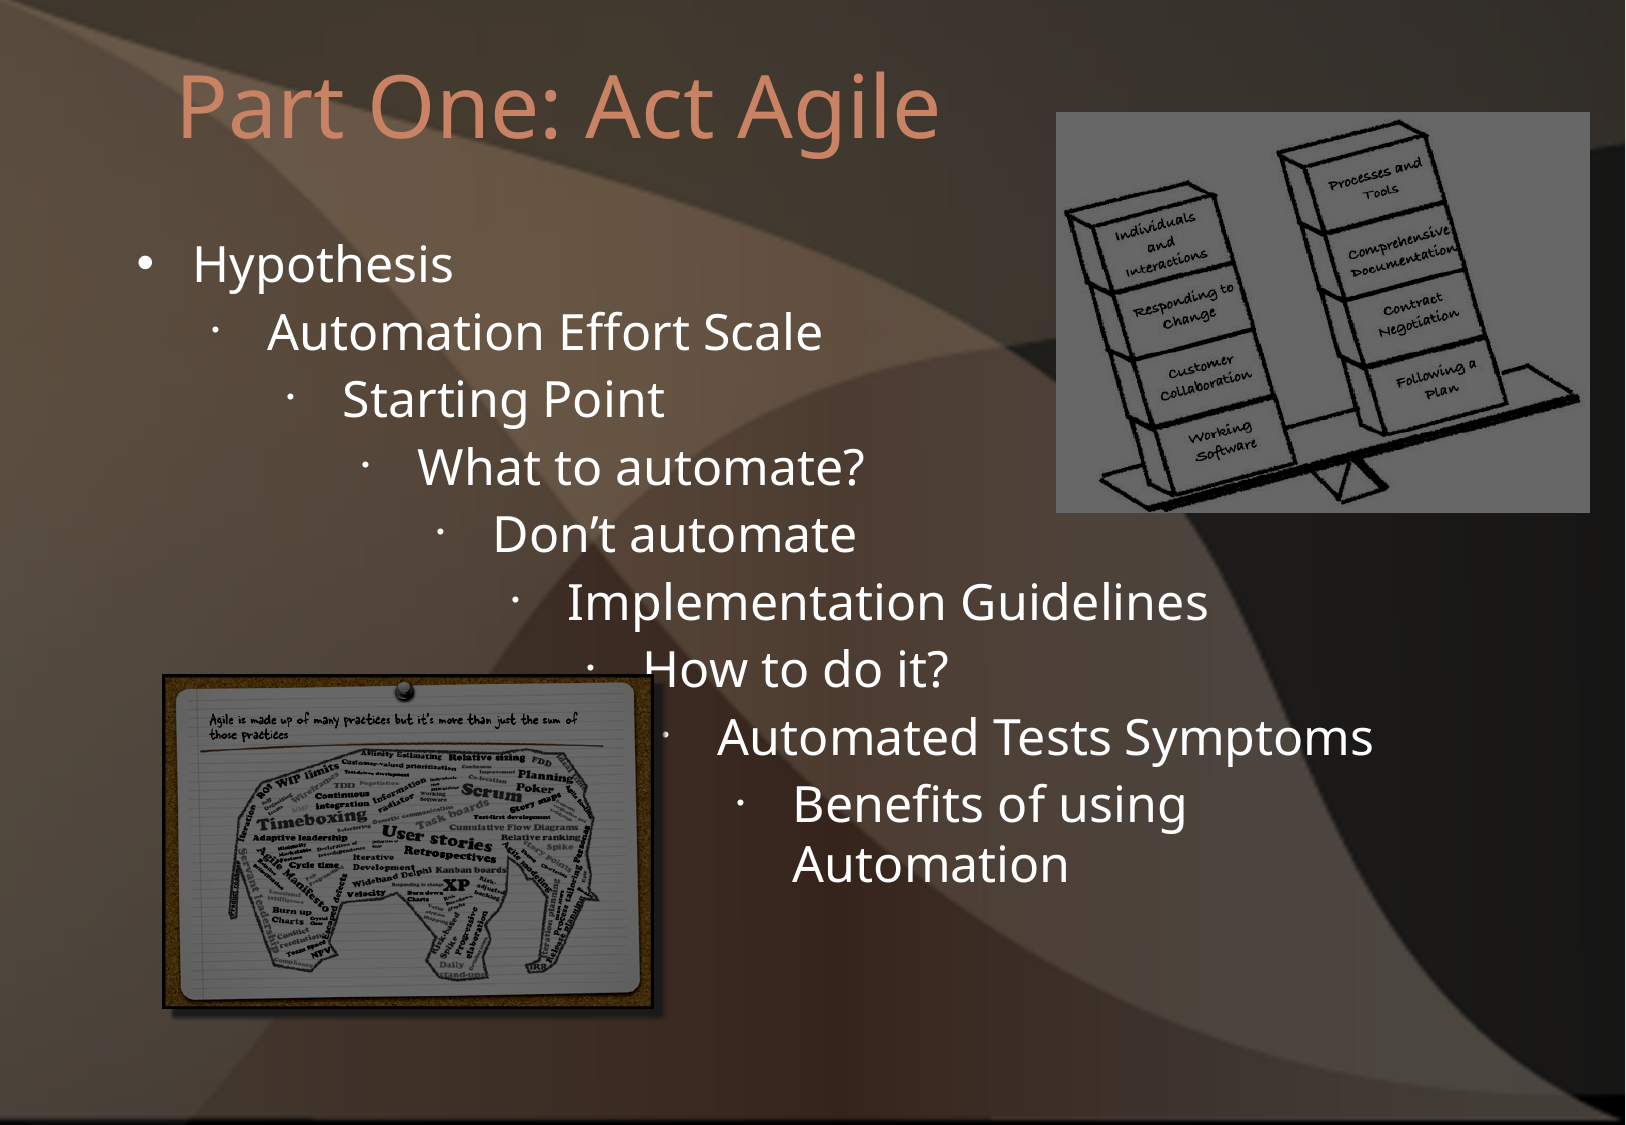

# Part One: Act Agile
Hypothesis
Automation Effort Scale
Starting Point
What to automate?
Don’t automate
Implementation Guidelines
How to do it?
Automated Tests Symptoms
Benefits of using Automation